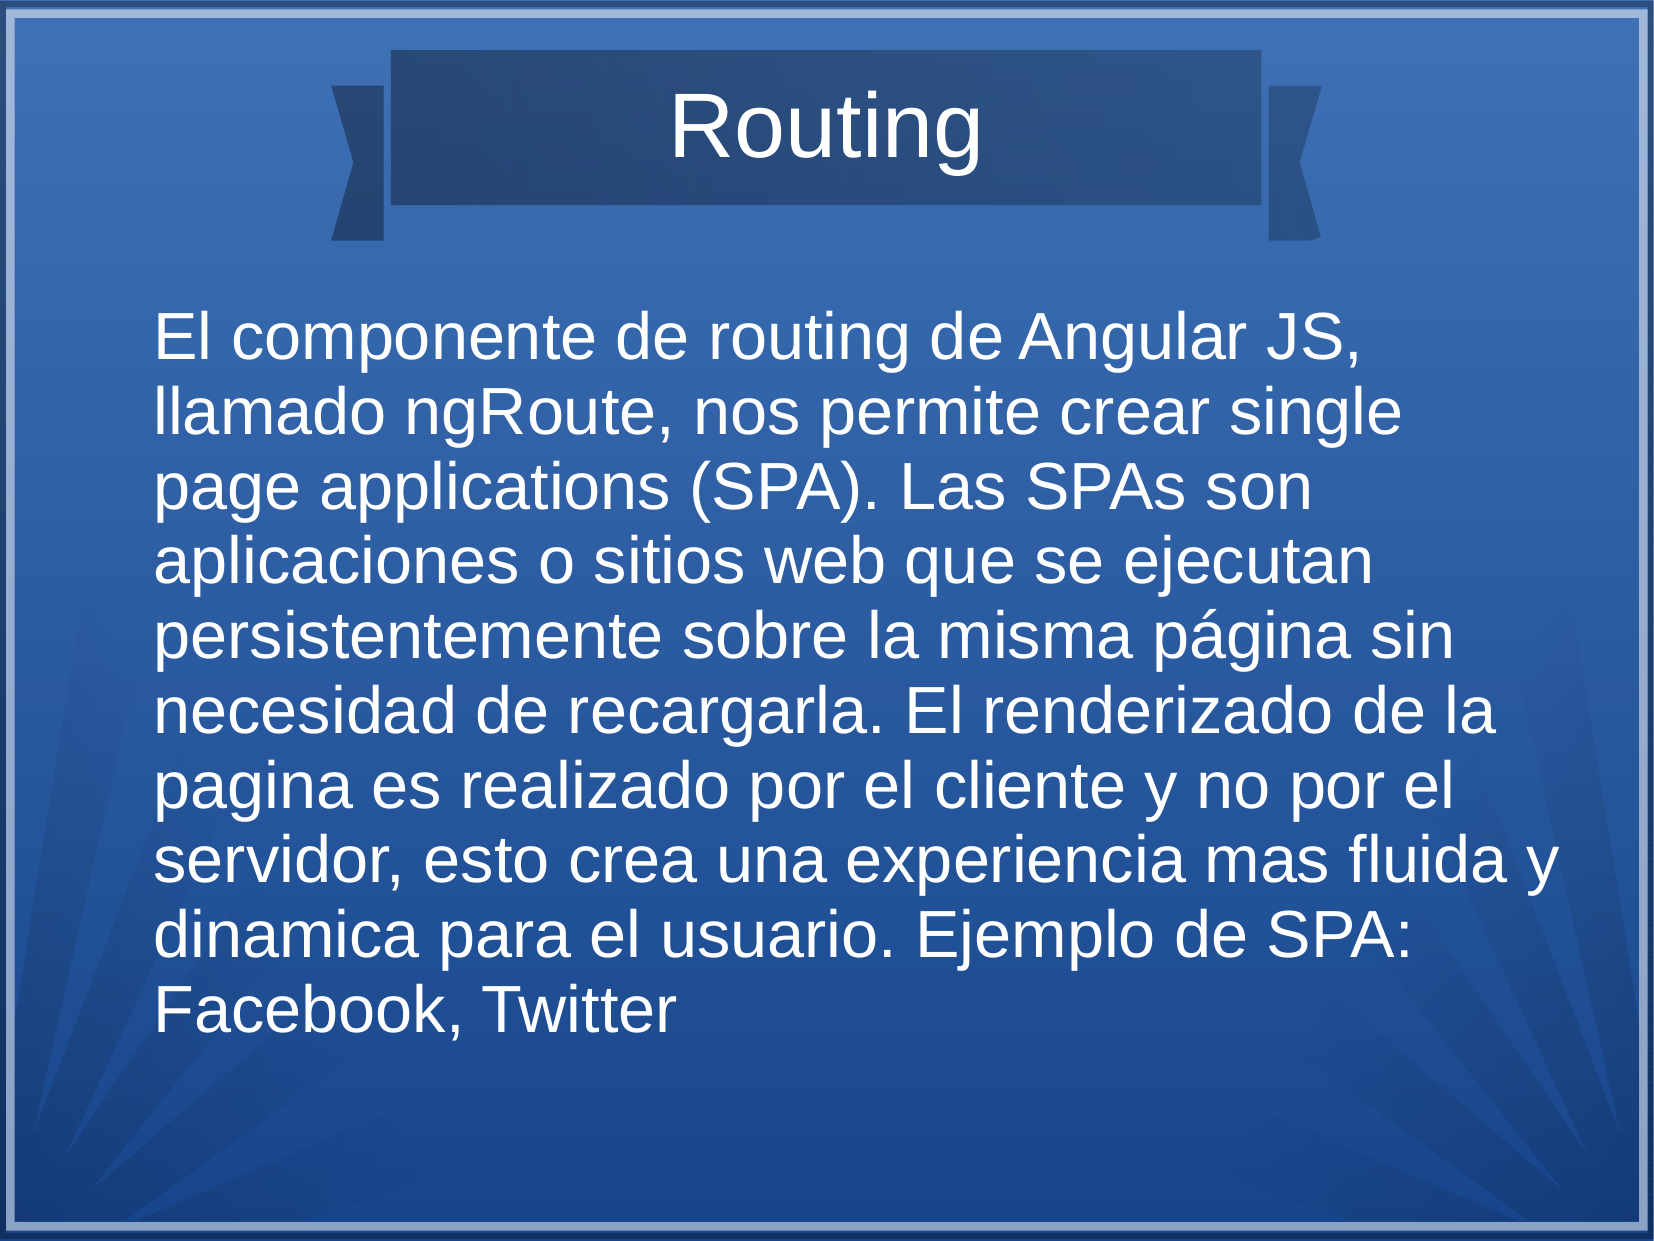

# Routing
El componente de routing de Angular JS, llamado ngRoute, nos permite crear single page applications (SPA). Las SPAs son aplicaciones o sitios web que se ejecutan persistentemente sobre la misma página sin necesidad de recargarla. El renderizado de la pagina es realizado por el cliente y no por el servidor, esto crea una experiencia mas fluida y dinamica para el usuario. Ejemplo de SPA: Facebook, Twitter